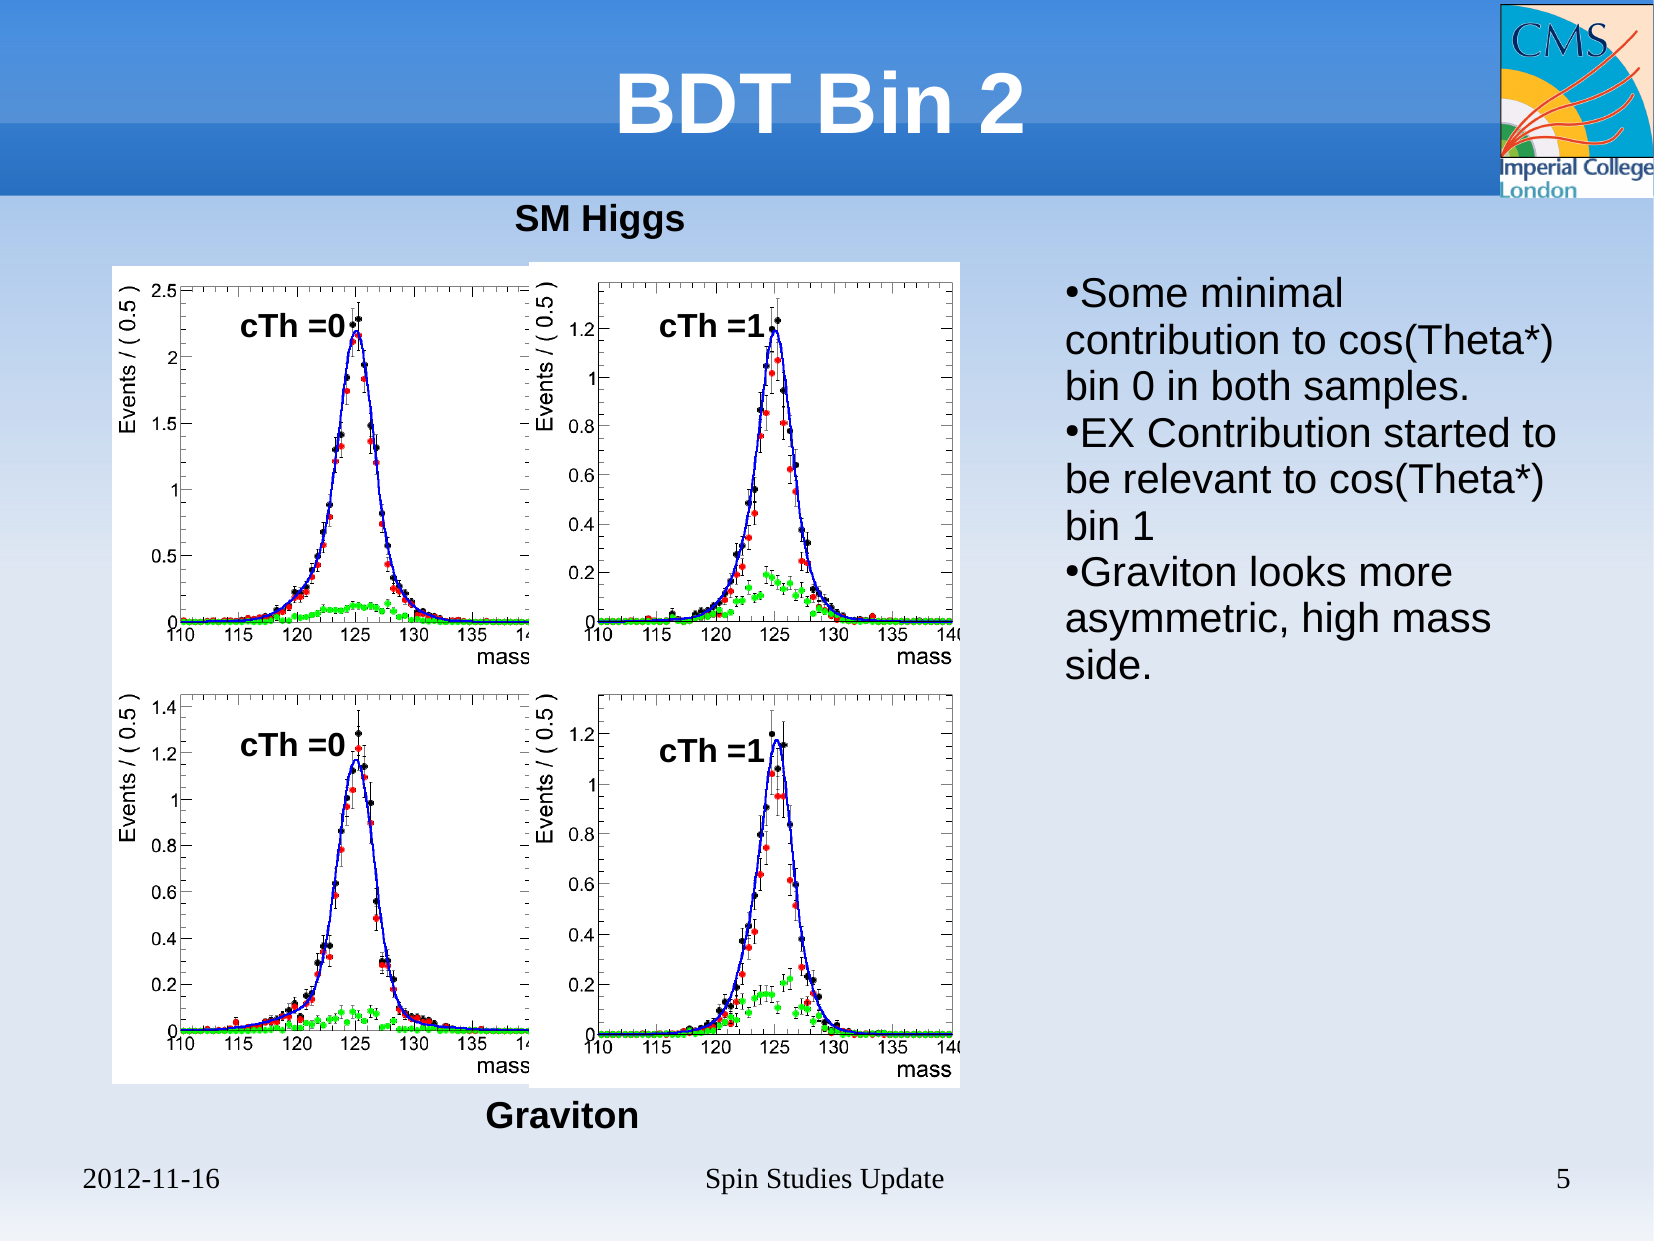

# BDT Bin 2
SM Higgs
Some minimal contribution to cos(Theta*) bin 0 in both samples.
EX Contribution started to be relevant to cos(Theta*) bin 1
Graviton looks more asymmetric, high mass side.
cTh =0
cTh =1
cTh =0
cTh =1
Graviton
2012-11-16
Spin Studies Update
5